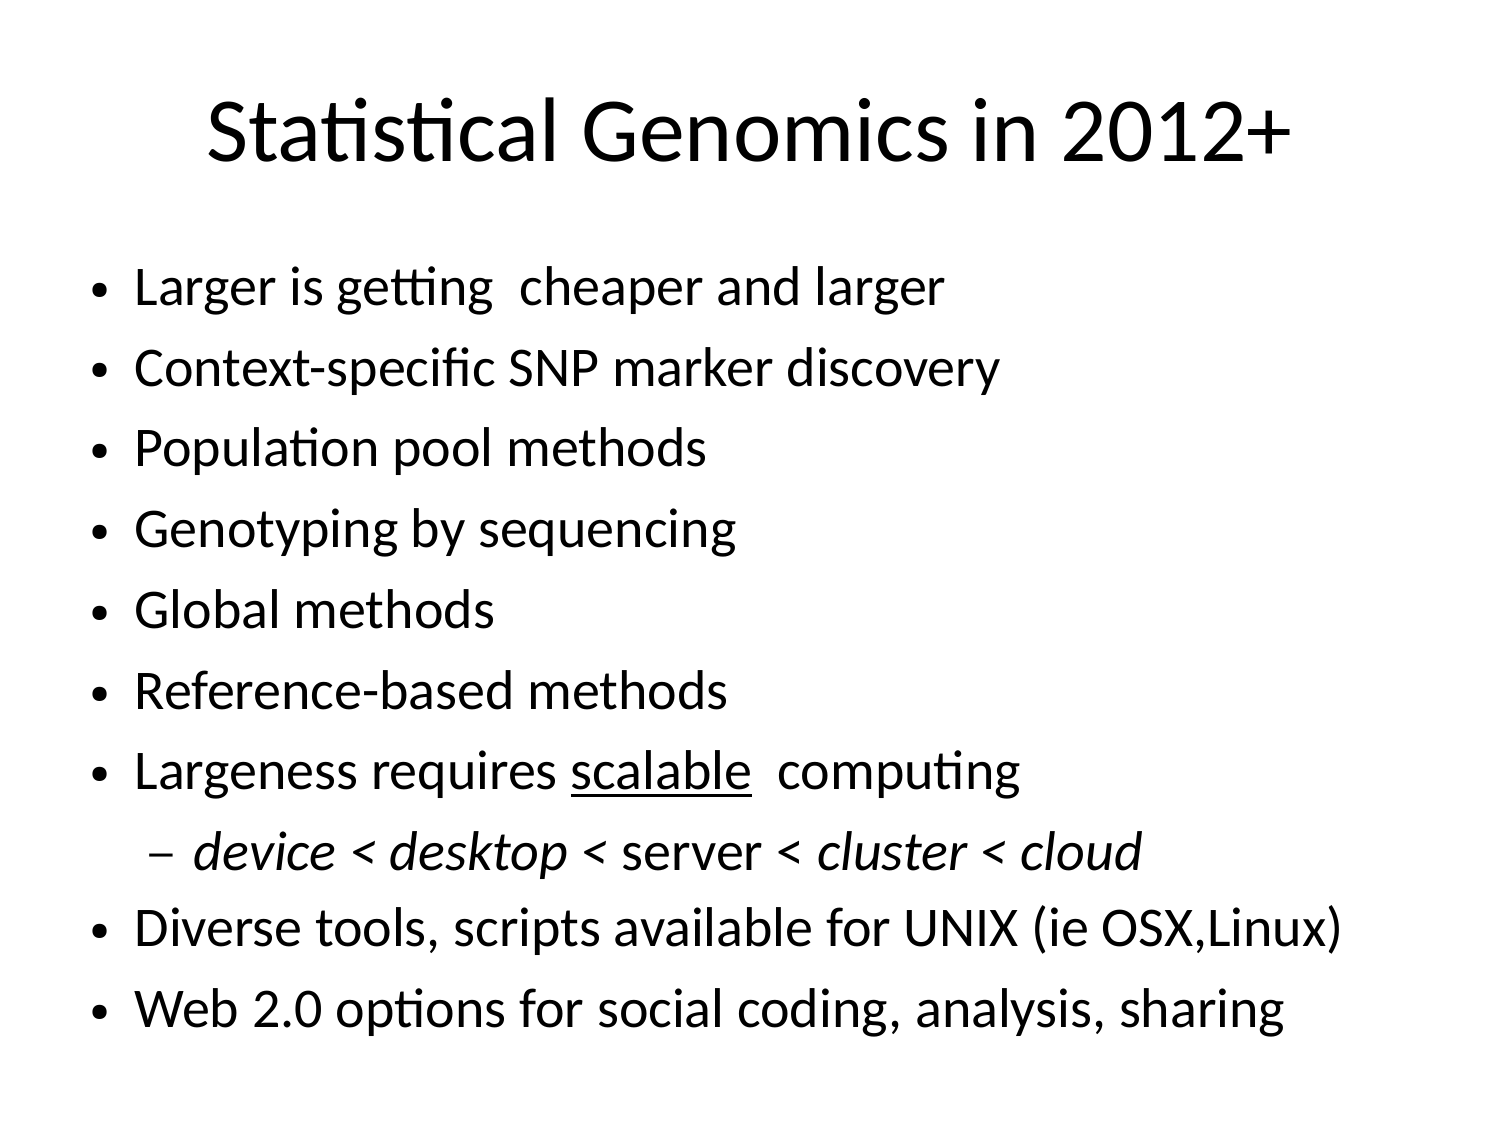

# Statistical Genomics in 2012+
Larger is getting cheaper and larger
Context-specific SNP marker discovery
Population pool methods
Genotyping by sequencing
Global methods
Reference-based methods
Largeness requires scalable computing
device < desktop < server < cluster < cloud
Diverse tools, scripts available for UNIX (ie OSX,Linux)
Web 2.0 options for social coding, analysis, sharing